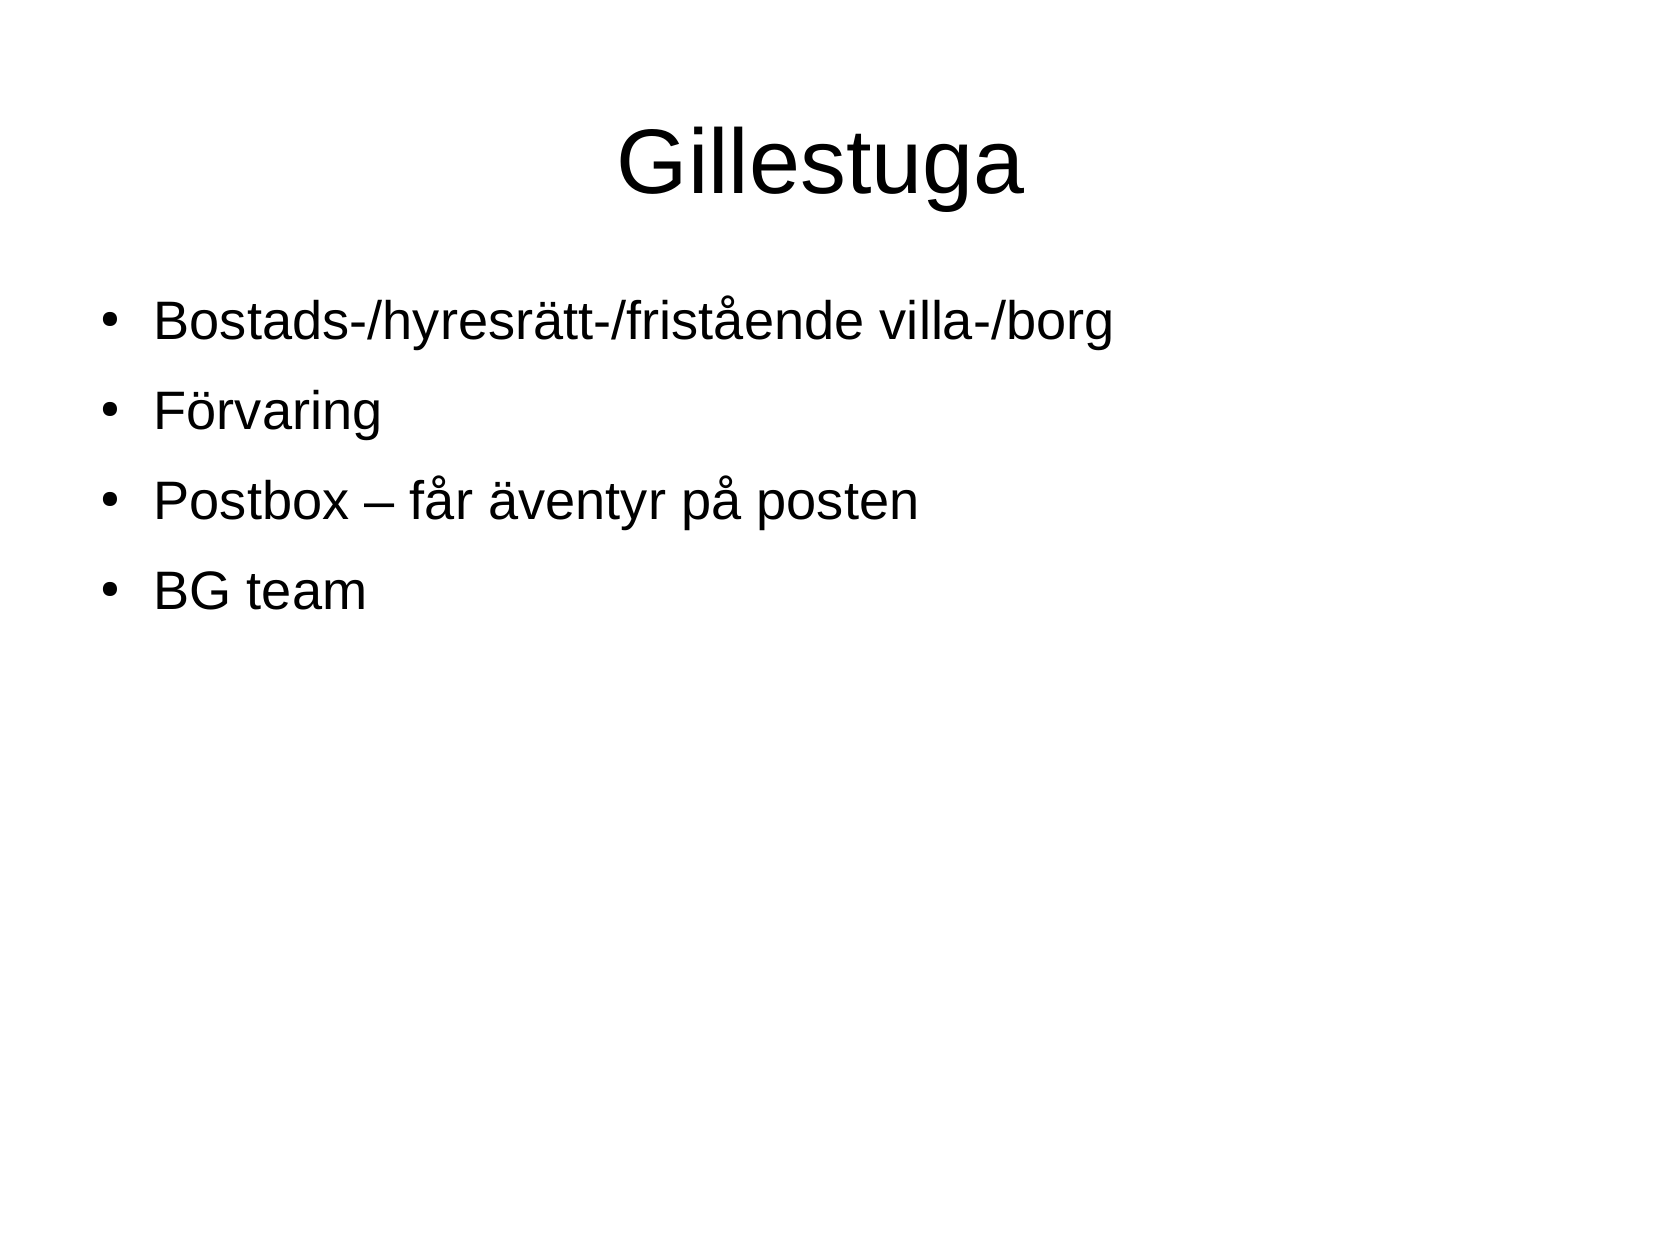

# Gillestuga
Bostads-/hyresrätt-/fristående villa-/borg
Förvaring
Postbox – får äventyr på posten
BG team